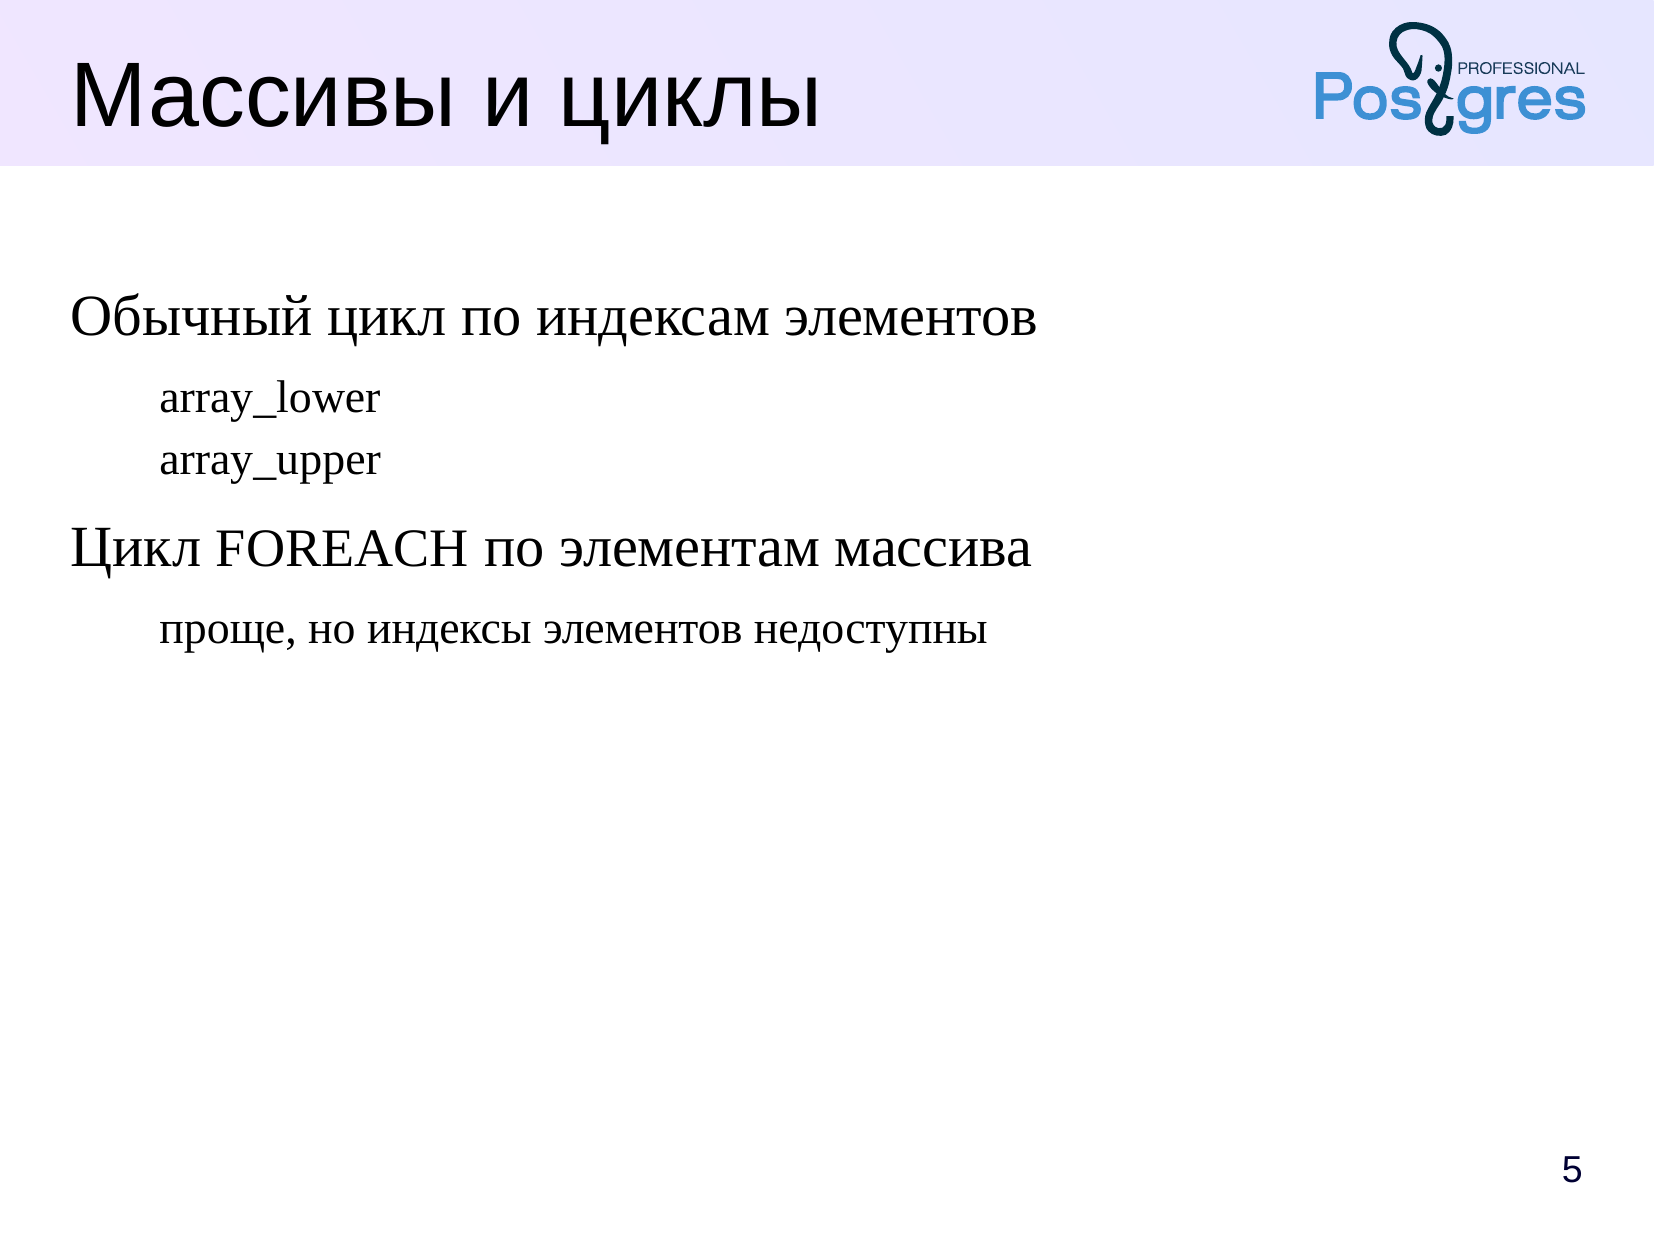

# Массивы и циклы
Обычный цикл по индексам элементов
array_lower
array_upper
Цикл FOREACH по элементам массива
проще, но индексы элементов недоступны